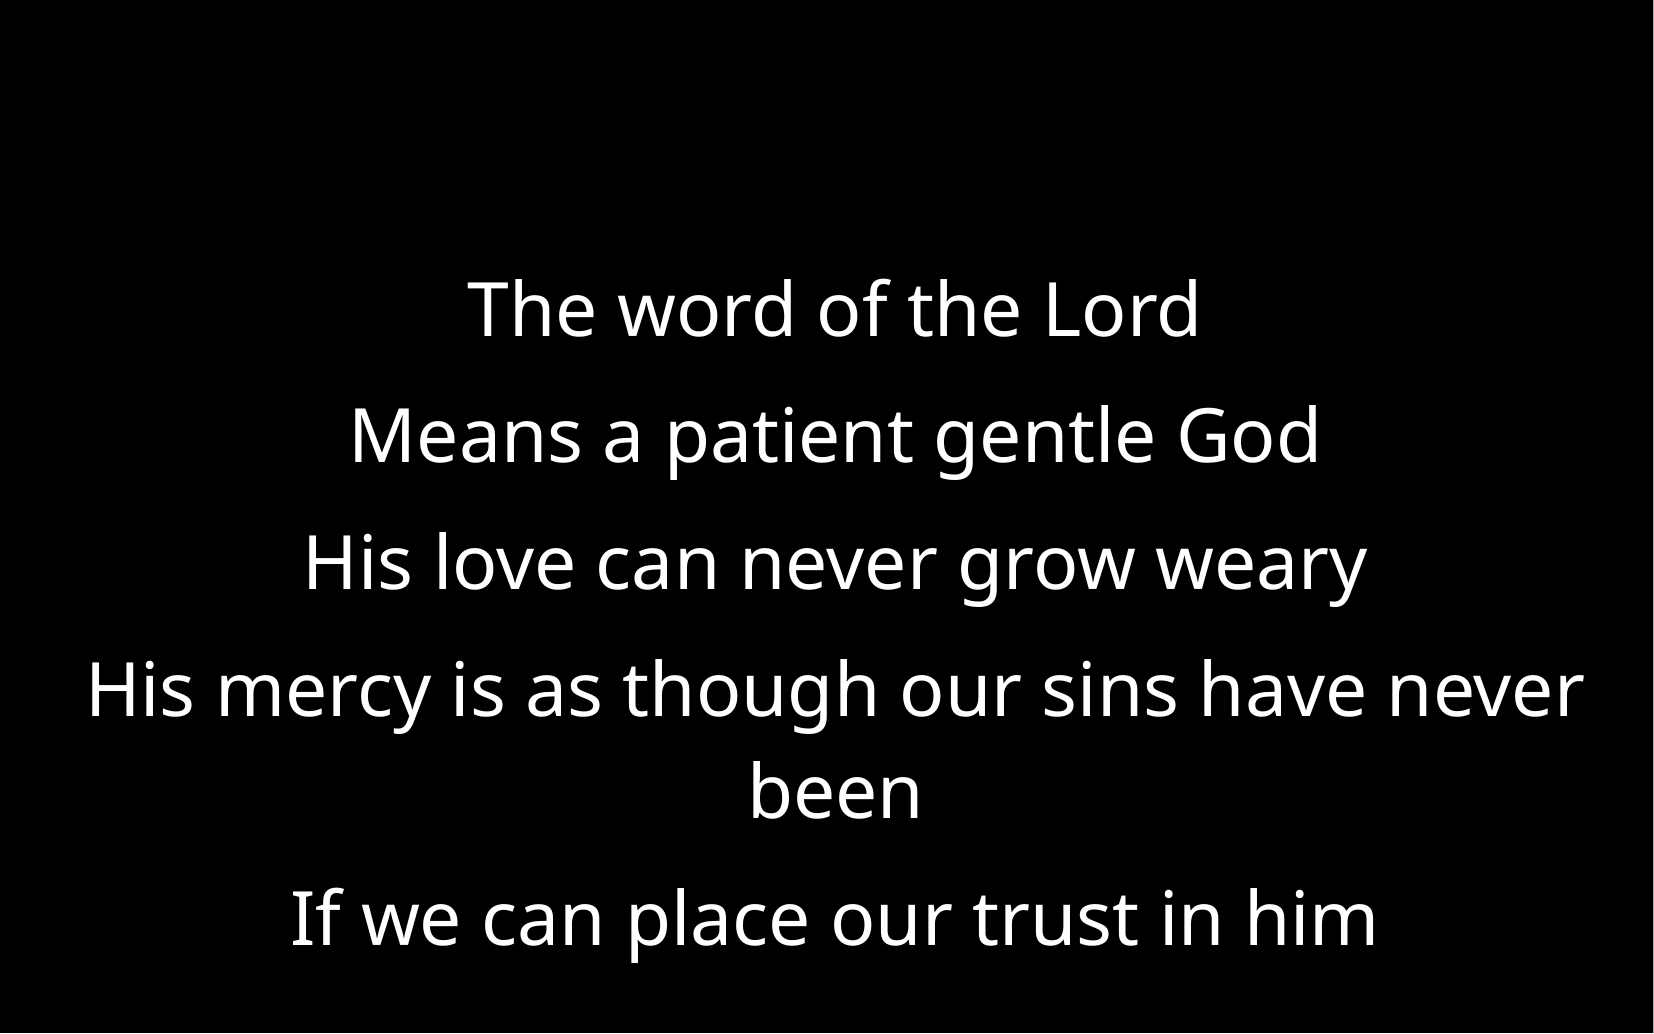

#
The word of the Lord
Means a patient gentle God
His love can never grow weary
His mercy is as though our sins have never been
If we can place our trust in him